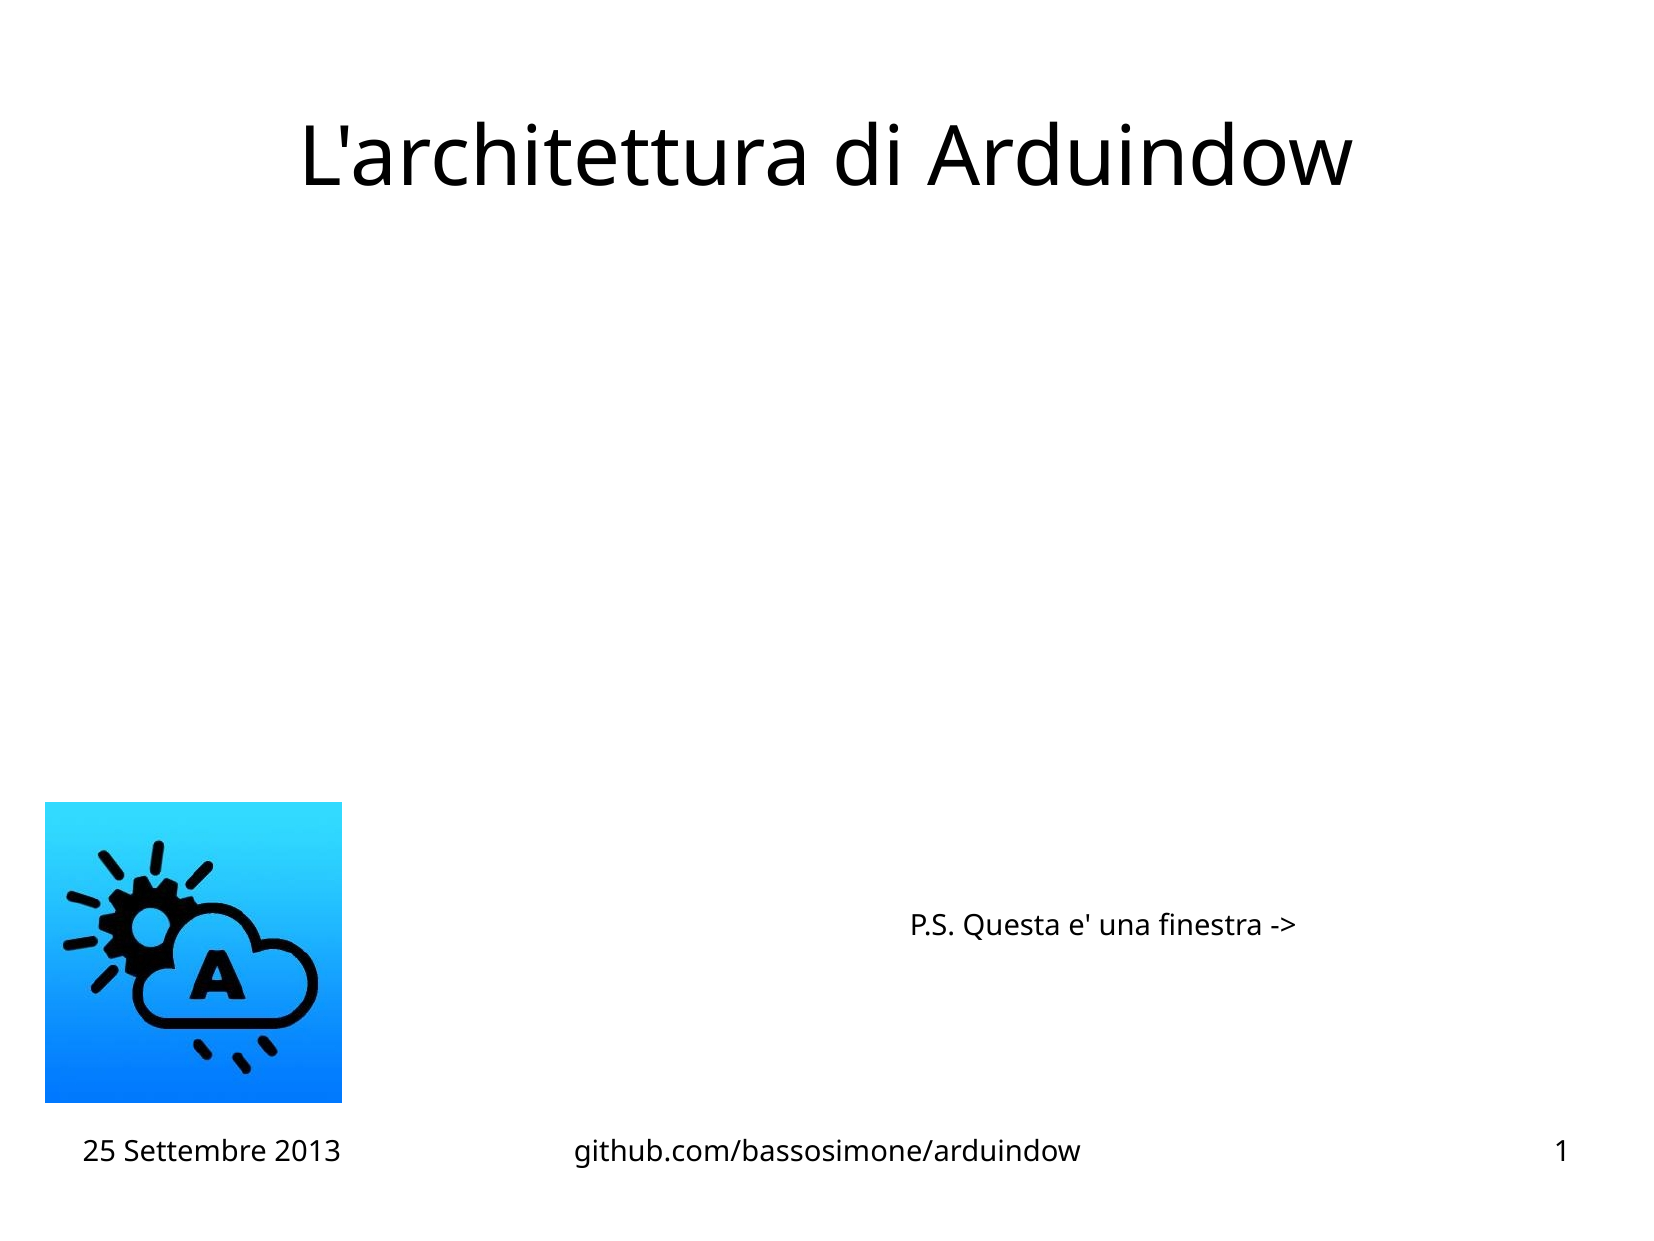

# L'architettura di Arduindow
P.S. Questa e' una finestra ->
25 Settembre 2013
github.com/bassosimone/arduindow
1